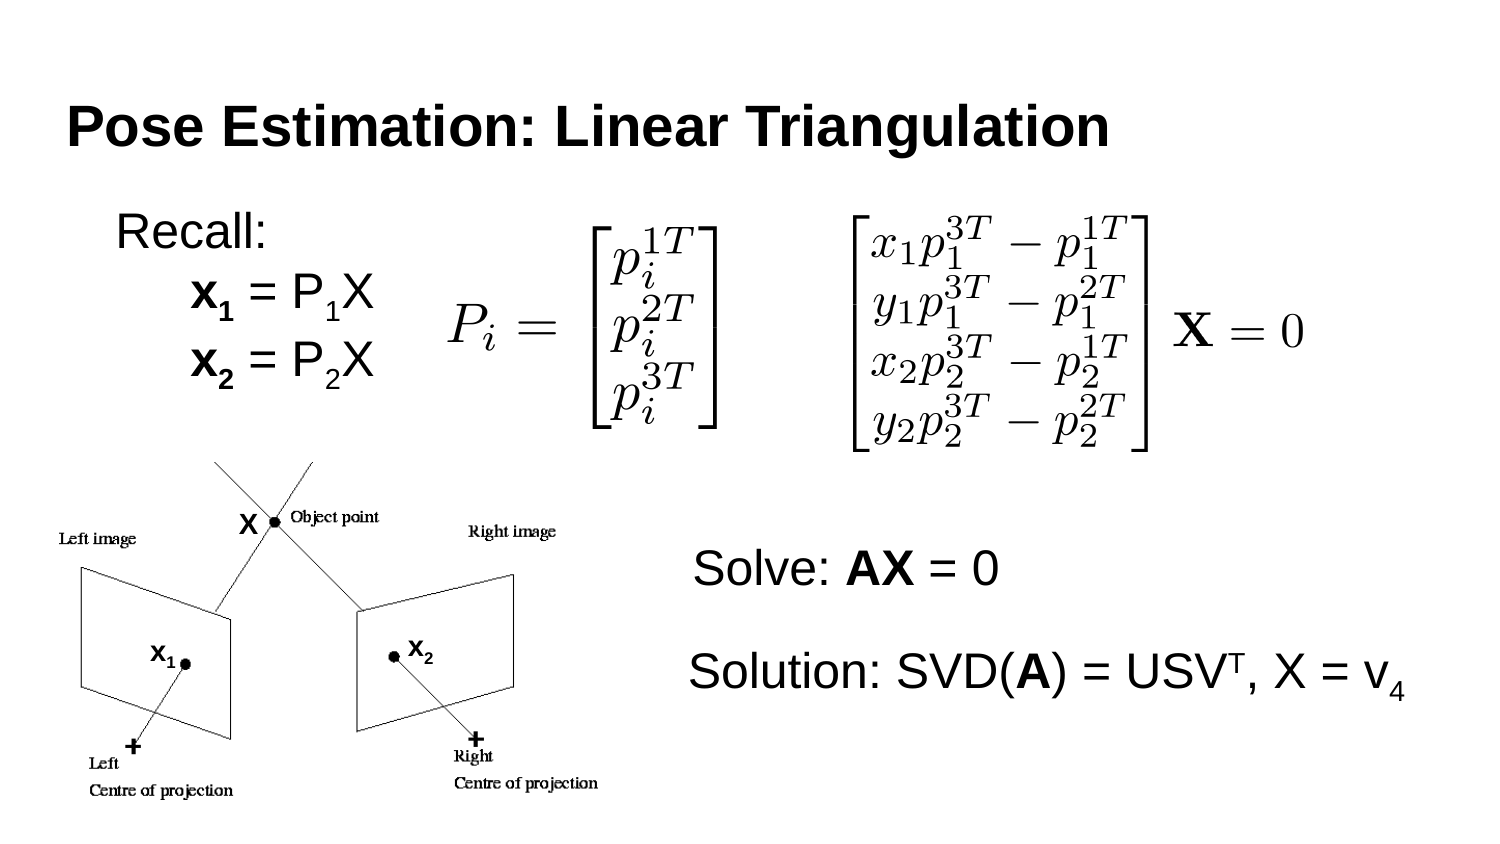

# Pose Estimation: Linear Triangulation
Recall:
x1 = P1X
x2 = P2X
X
Solve: AX = 0
Solution: SVD(A) = USVT, X = v4
x2
x1